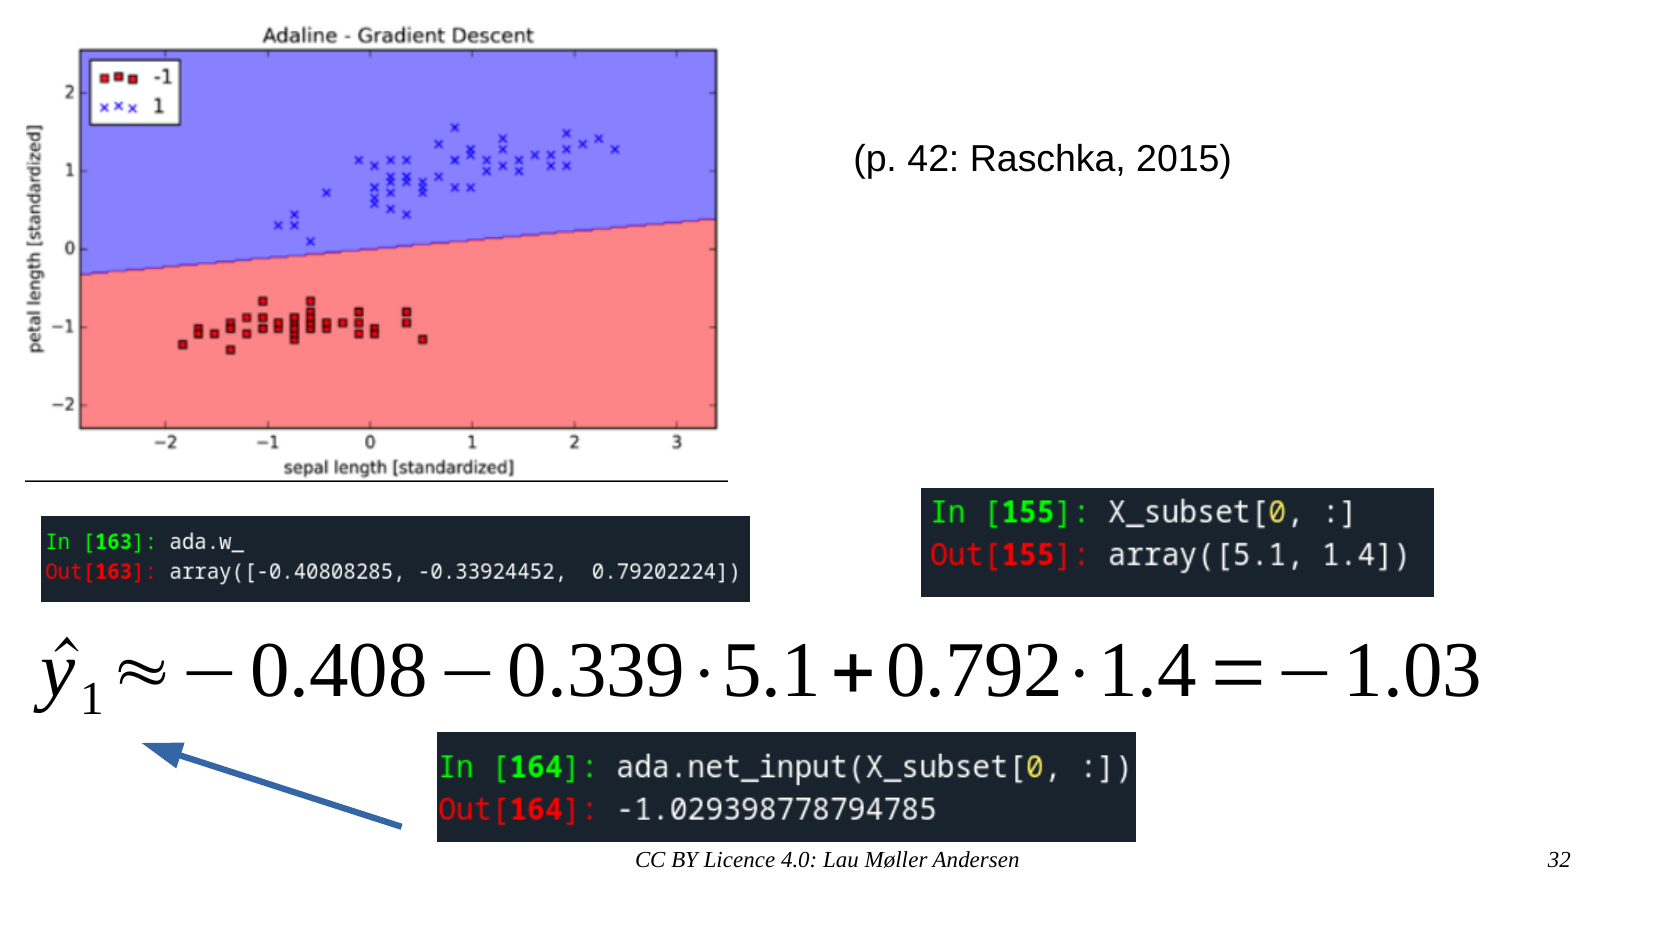

(p. 42: Raschka, 2015)
CC BY Licence 4.0: Lau Møller Andersen
32